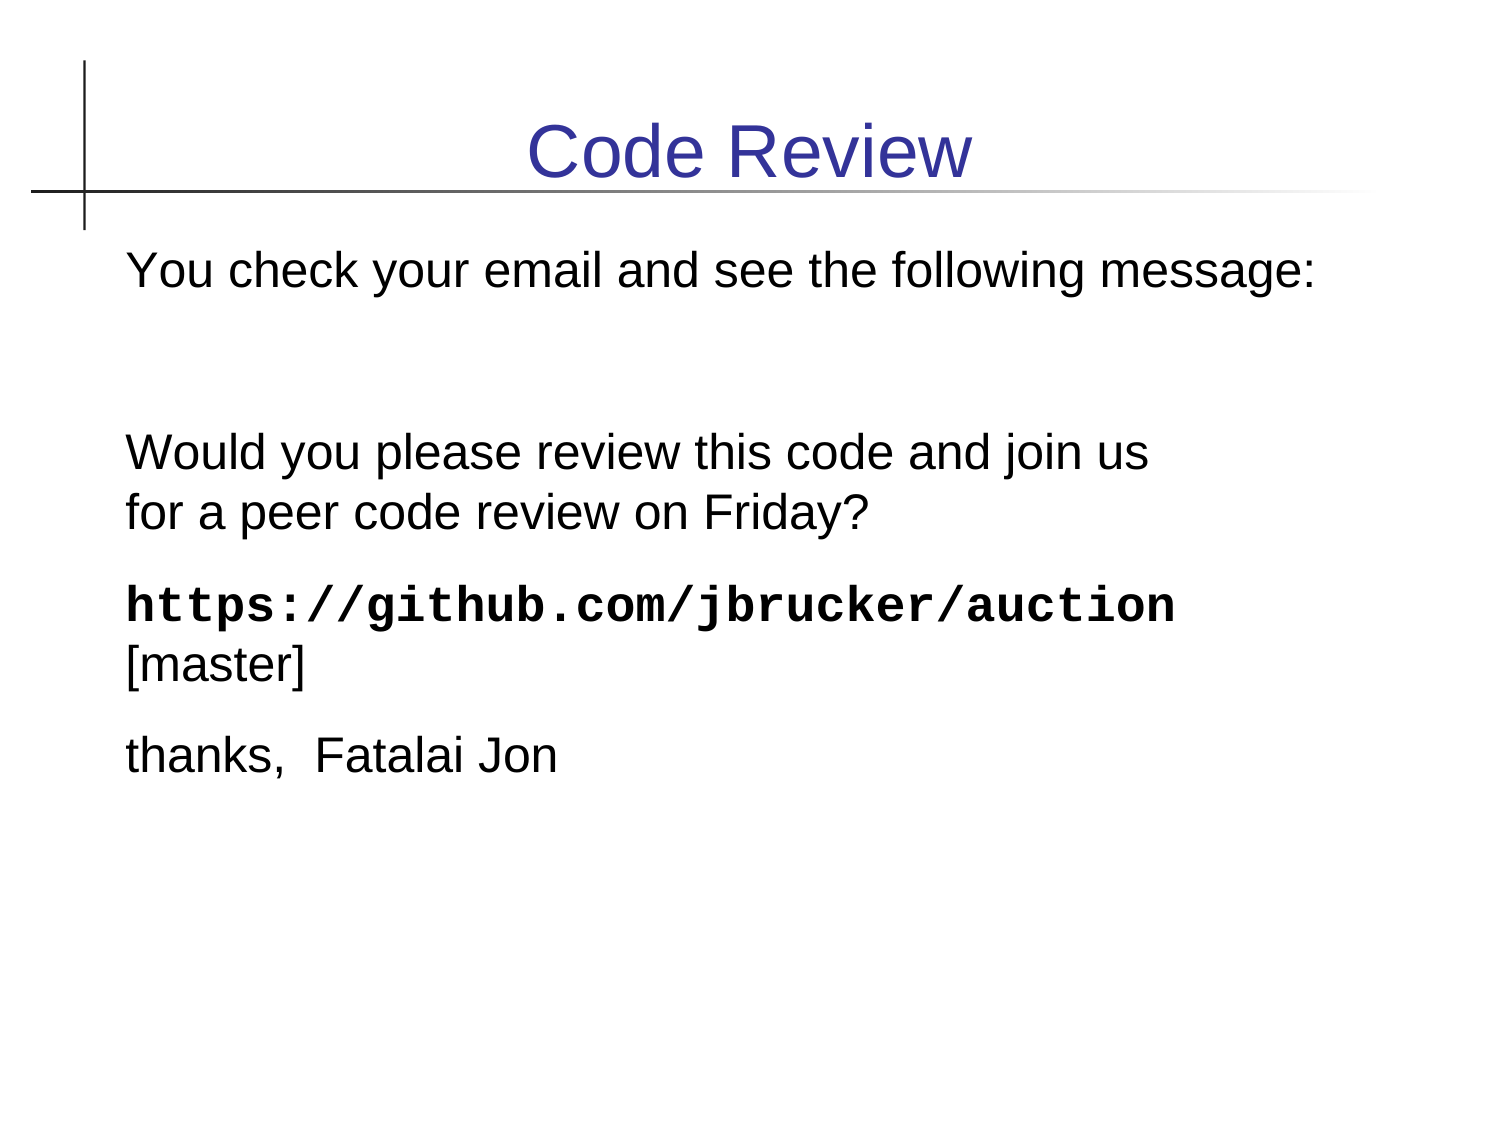

# Code Review
You check your email and see the following message:
Would you please review this code and join us
for a peer code review on Friday?
https://github.com/jbrucker/auction [master]
thanks, Fatalai Jon